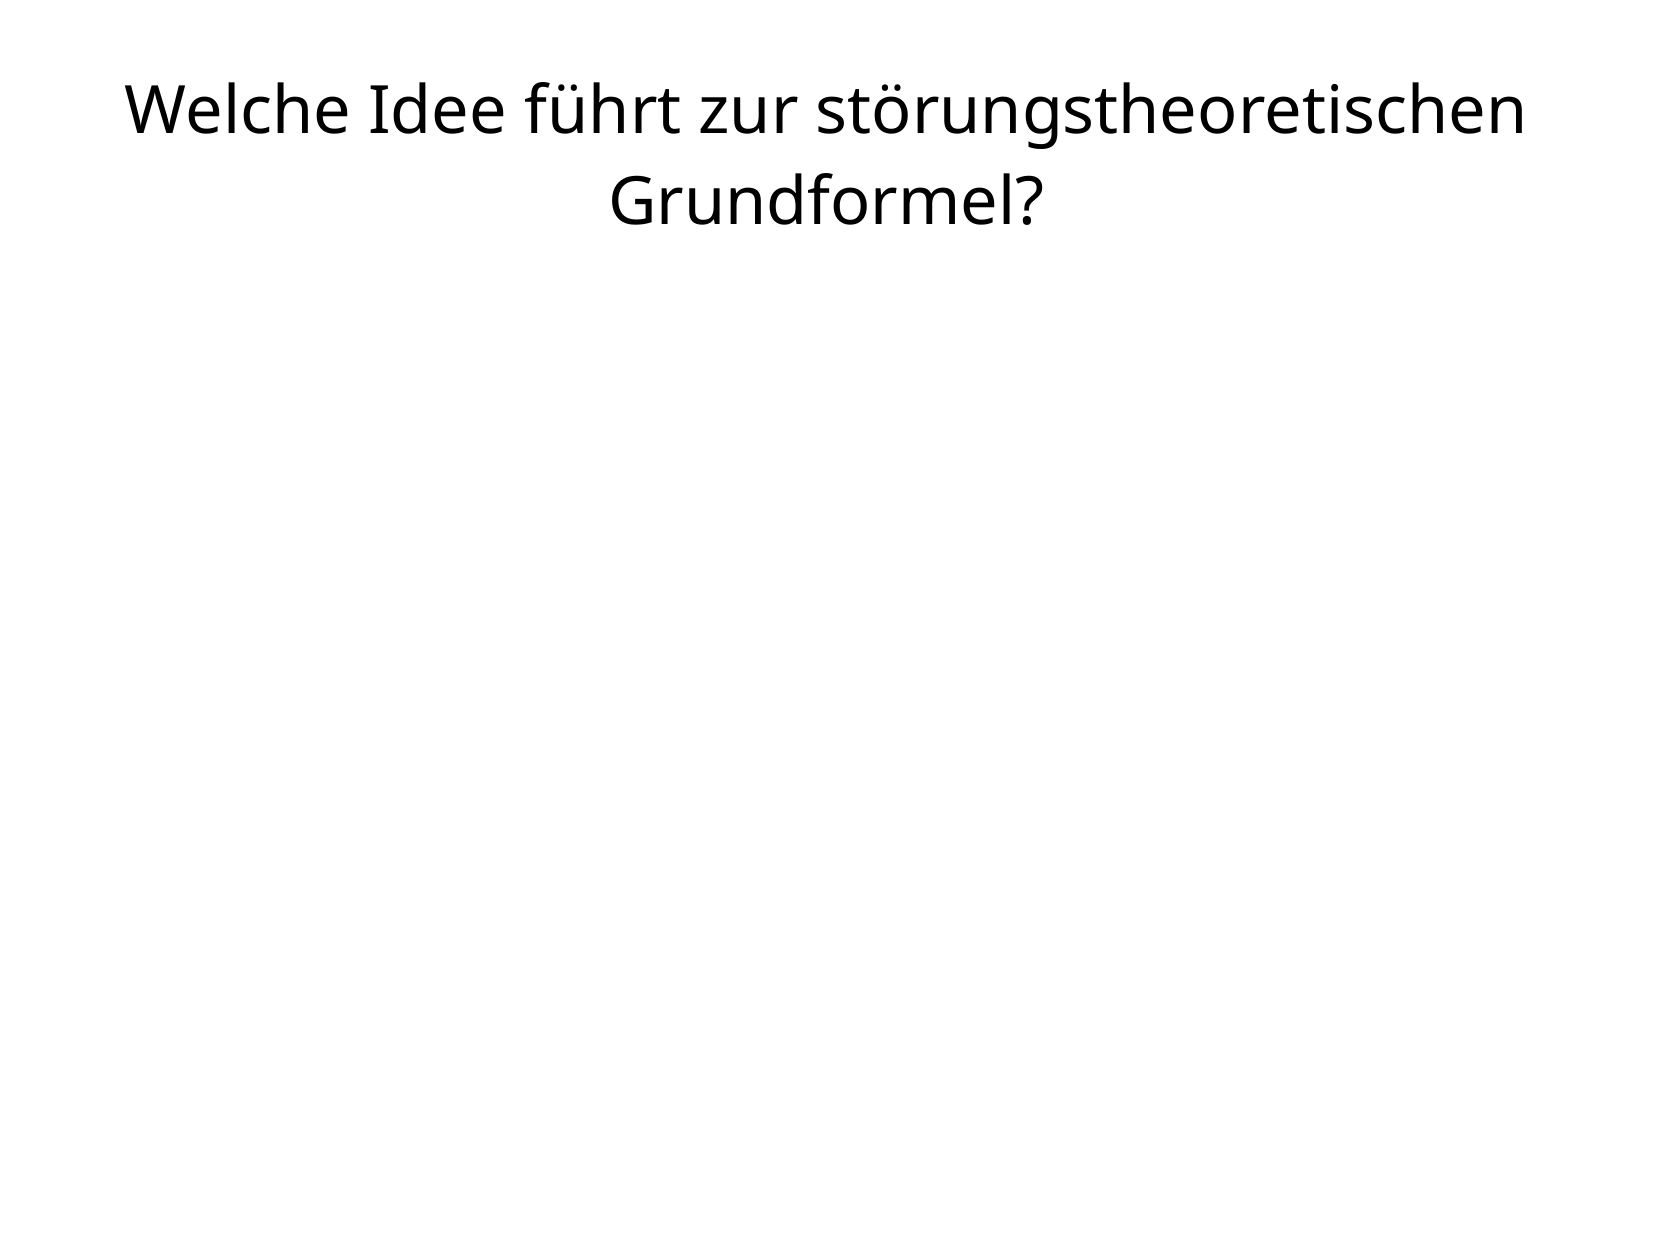

# Welche Idee führt zur störungstheoretischen Grundformel?